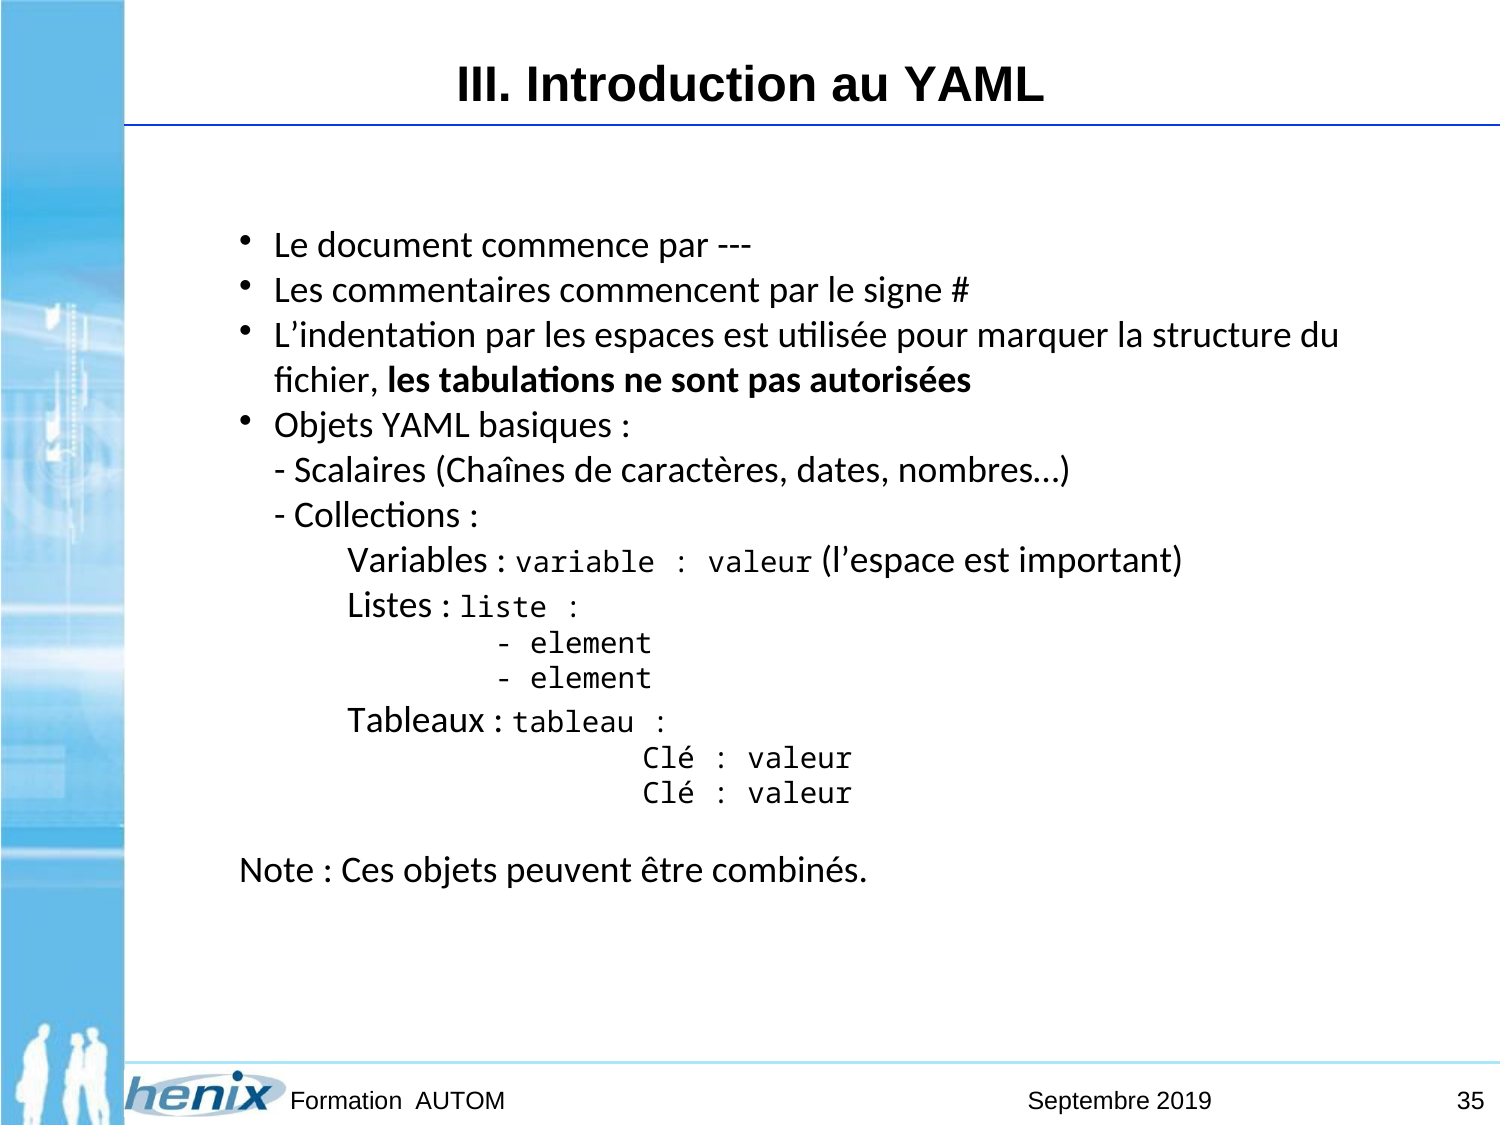

III. Introduction au YAML
Le document commence par ---
Les commentaires commencent par le signe #
L’indentation par les espaces est utilisée pour marquer la structure du fichier, les tabulations ne sont pas autorisées
Objets YAML basiques :
	- Scalaires (Chaînes de caractères, dates, nombres…)
	- Collections :
		Variables : variable : valeur (l’espace est important)
		Listes : liste :
 	- element
 	- element
		Tableaux : tableau :
 	Clé : valeur
 	Clé : valeur
Note : Ces objets peuvent être combinés.
Formation AUTOM
Septembre 2019